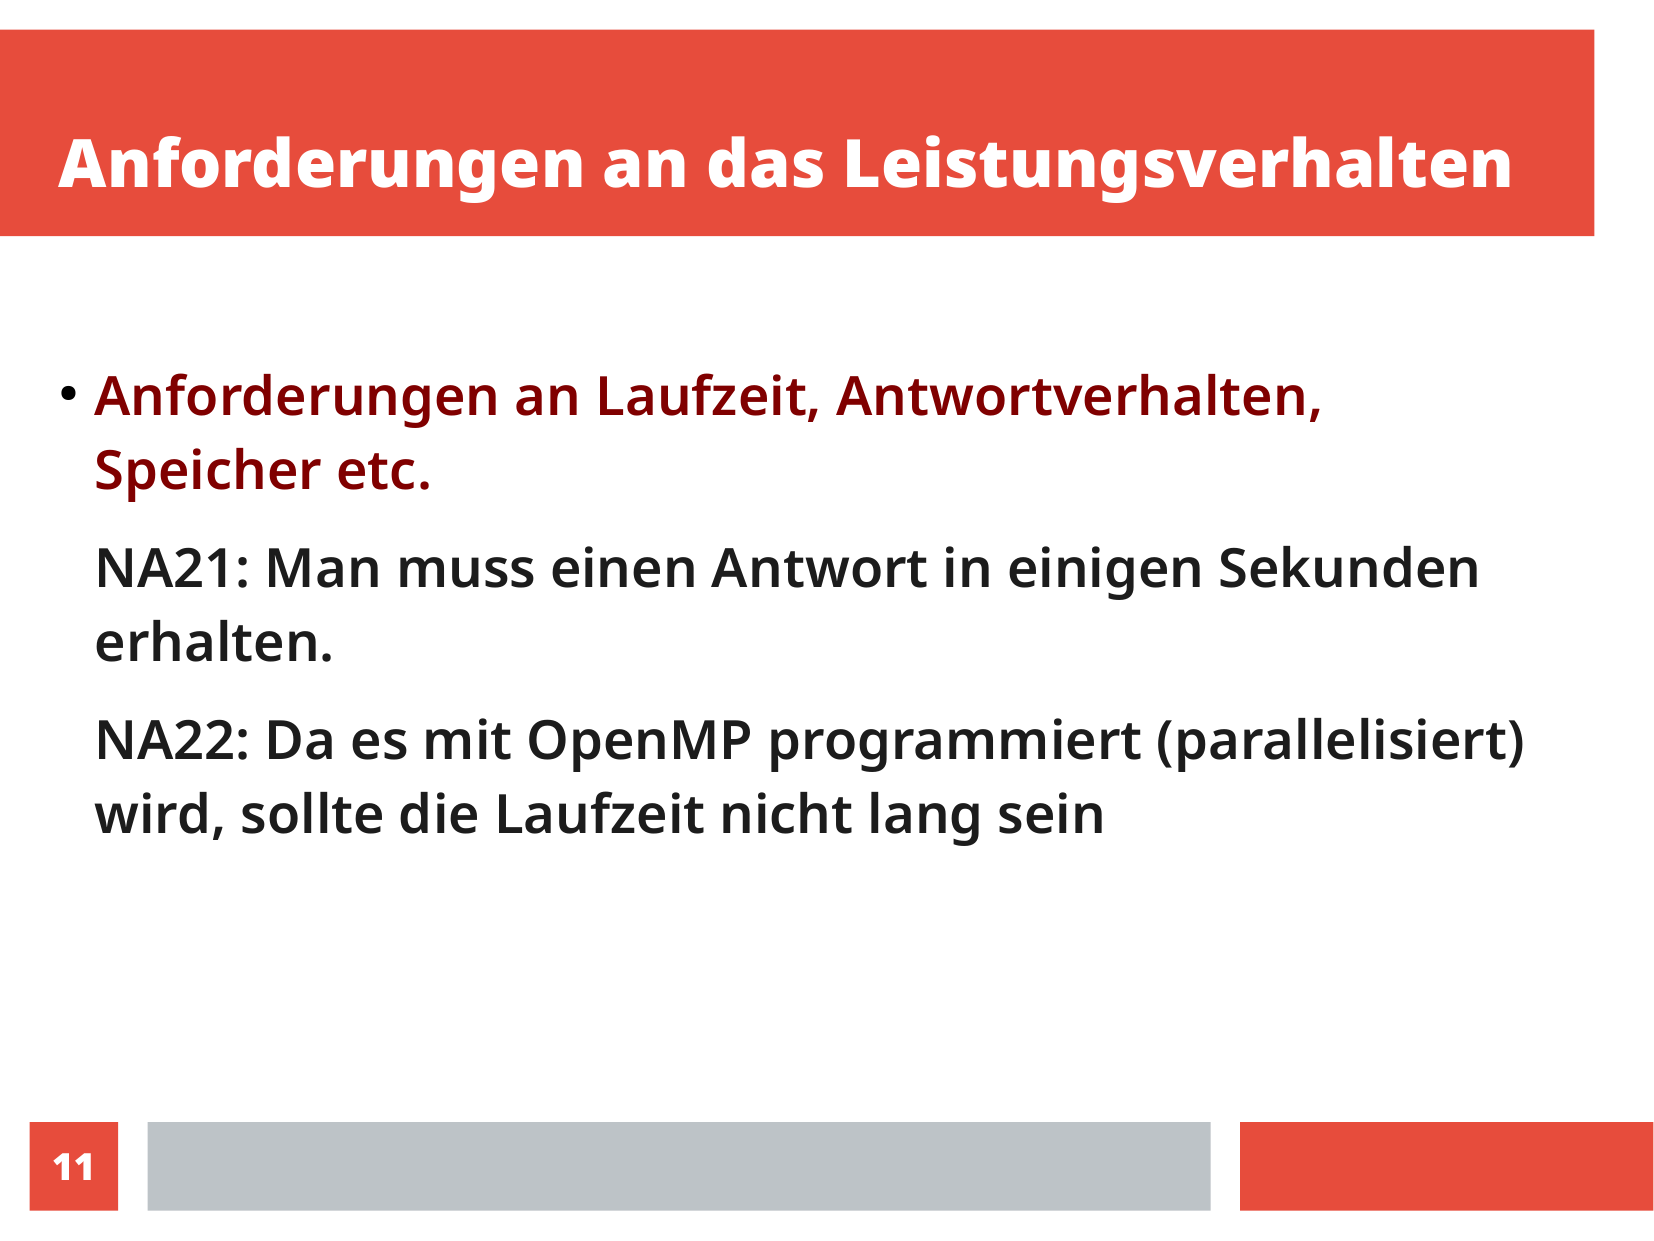

# Anforderungen an das Leistungsverhalten
Anforderungen an Laufzeit, Antwortverhalten, Speicher etc.
NA21: Man muss einen Antwort in einigen Sekunden erhalten.
NA22: Da es mit OpenMP programmiert (parallelisiert) wird, sollte die Laufzeit nicht lang sein
11